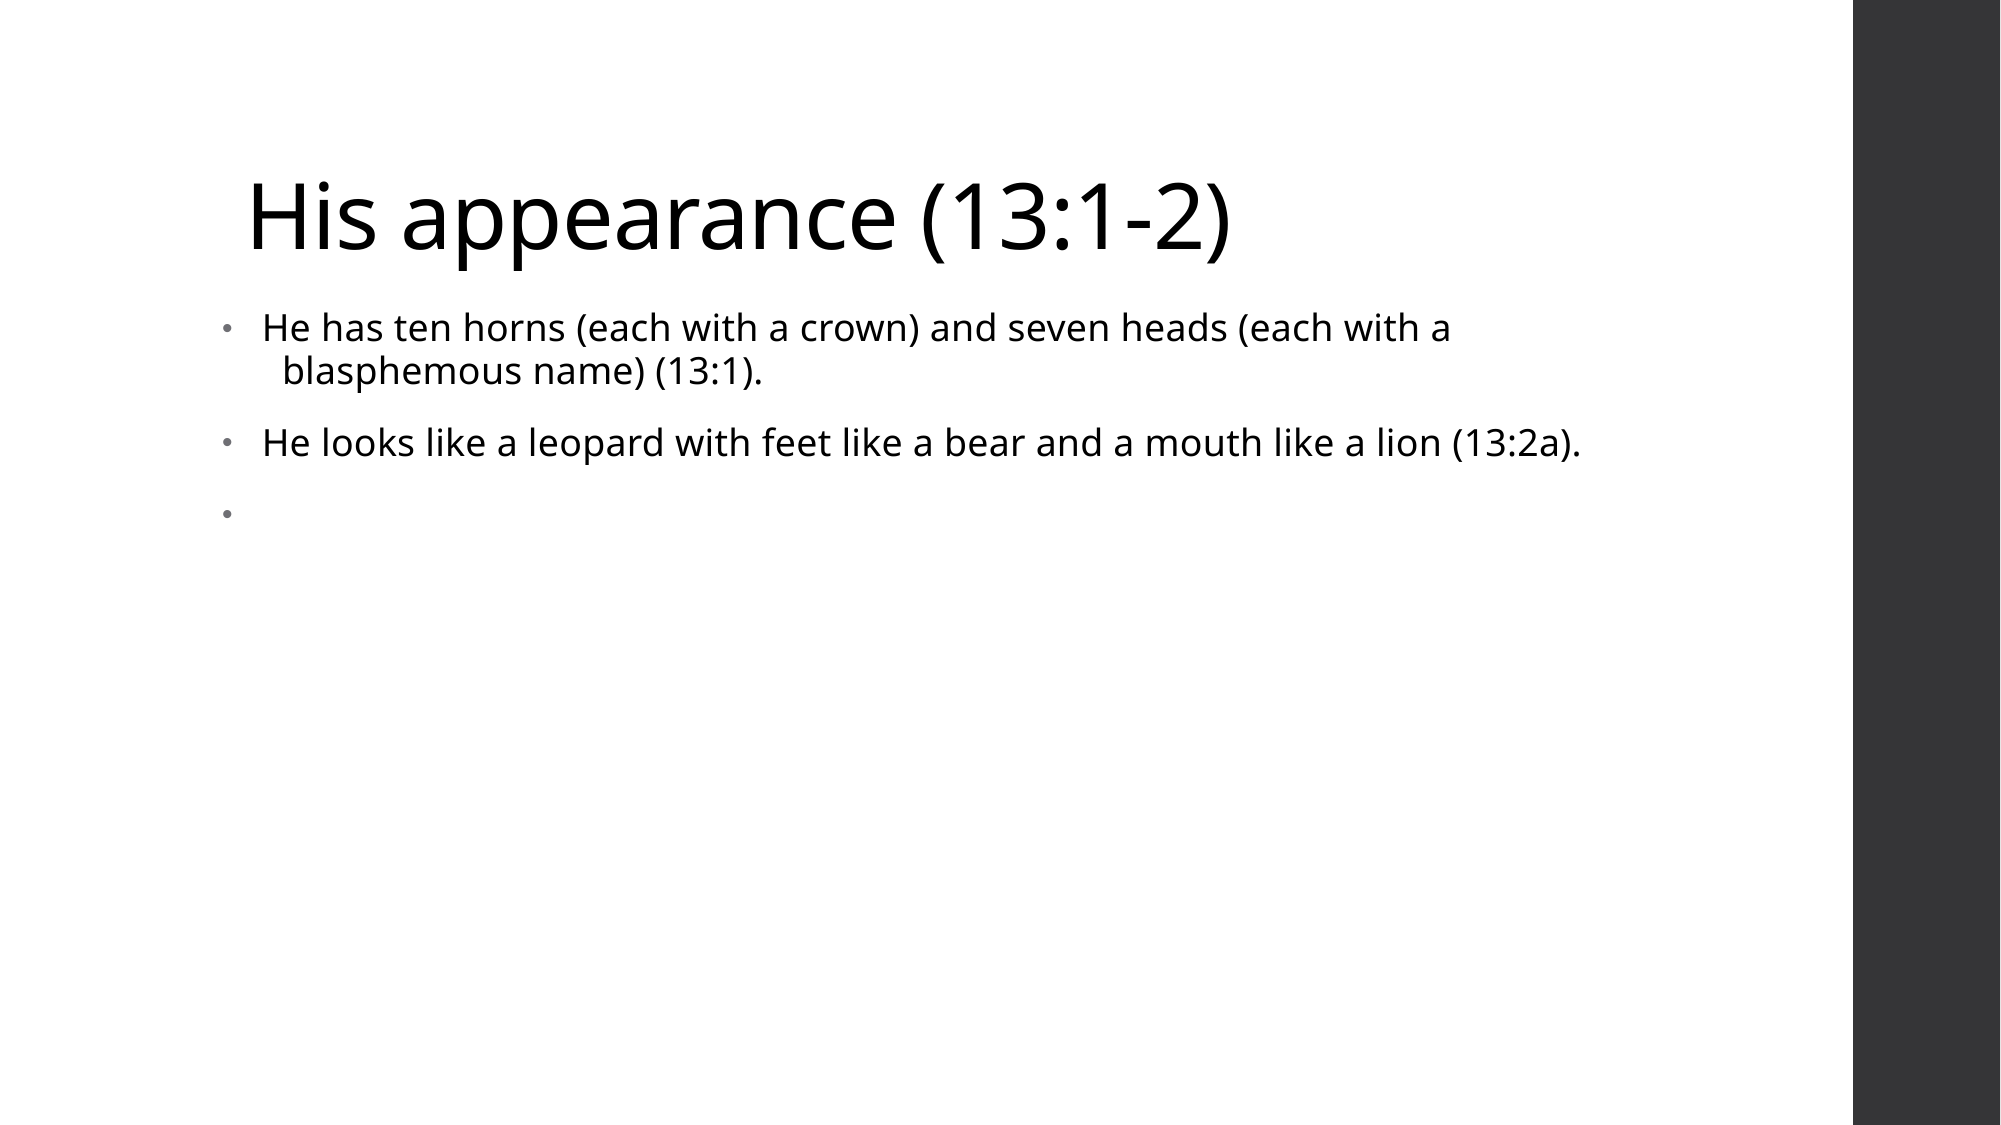

# His appearance (13:1-2)
 He has ten horns (each with a crown) and seven heads (each with a blasphemous name) (13:1).
 He looks like a leopard with feet like a bear and a mouth like a lion (13:2a).